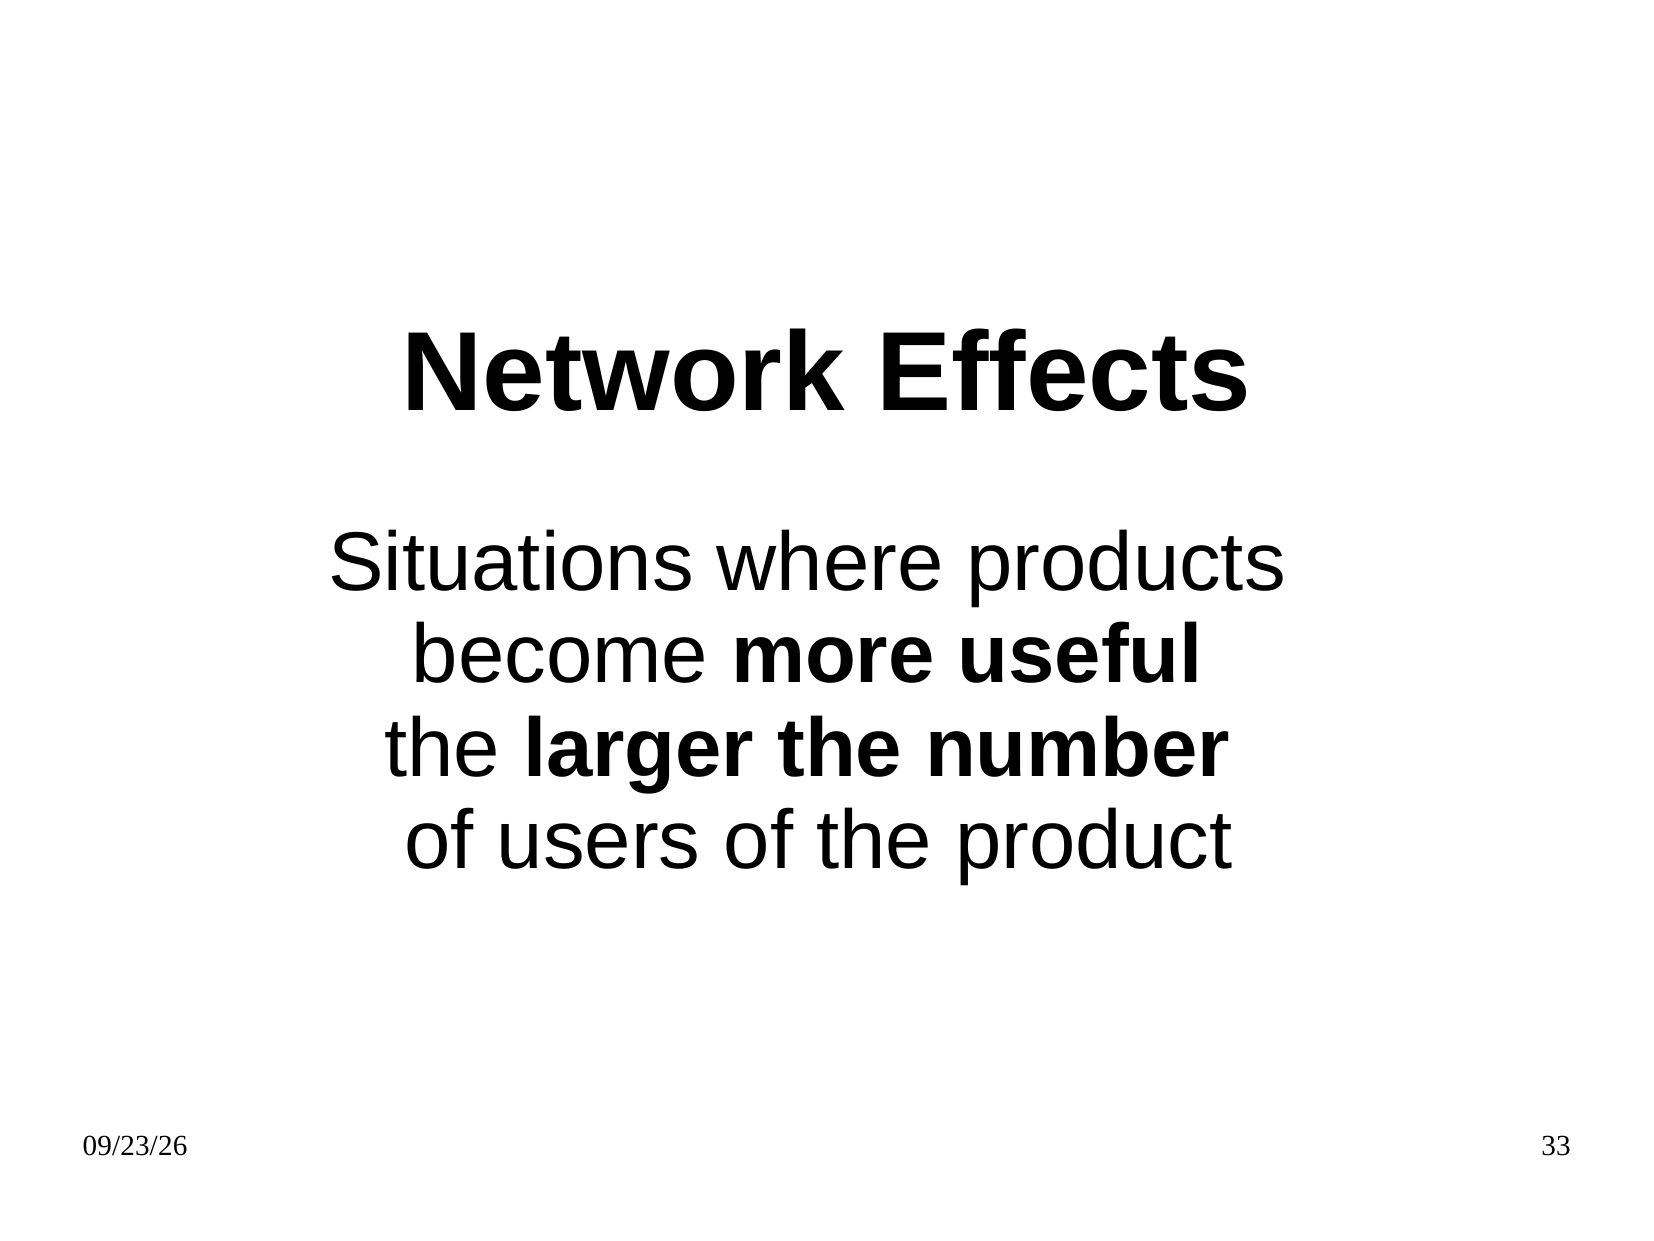

# Network Effects
Situations where products
become more useful
the larger the number
of users of the product
33